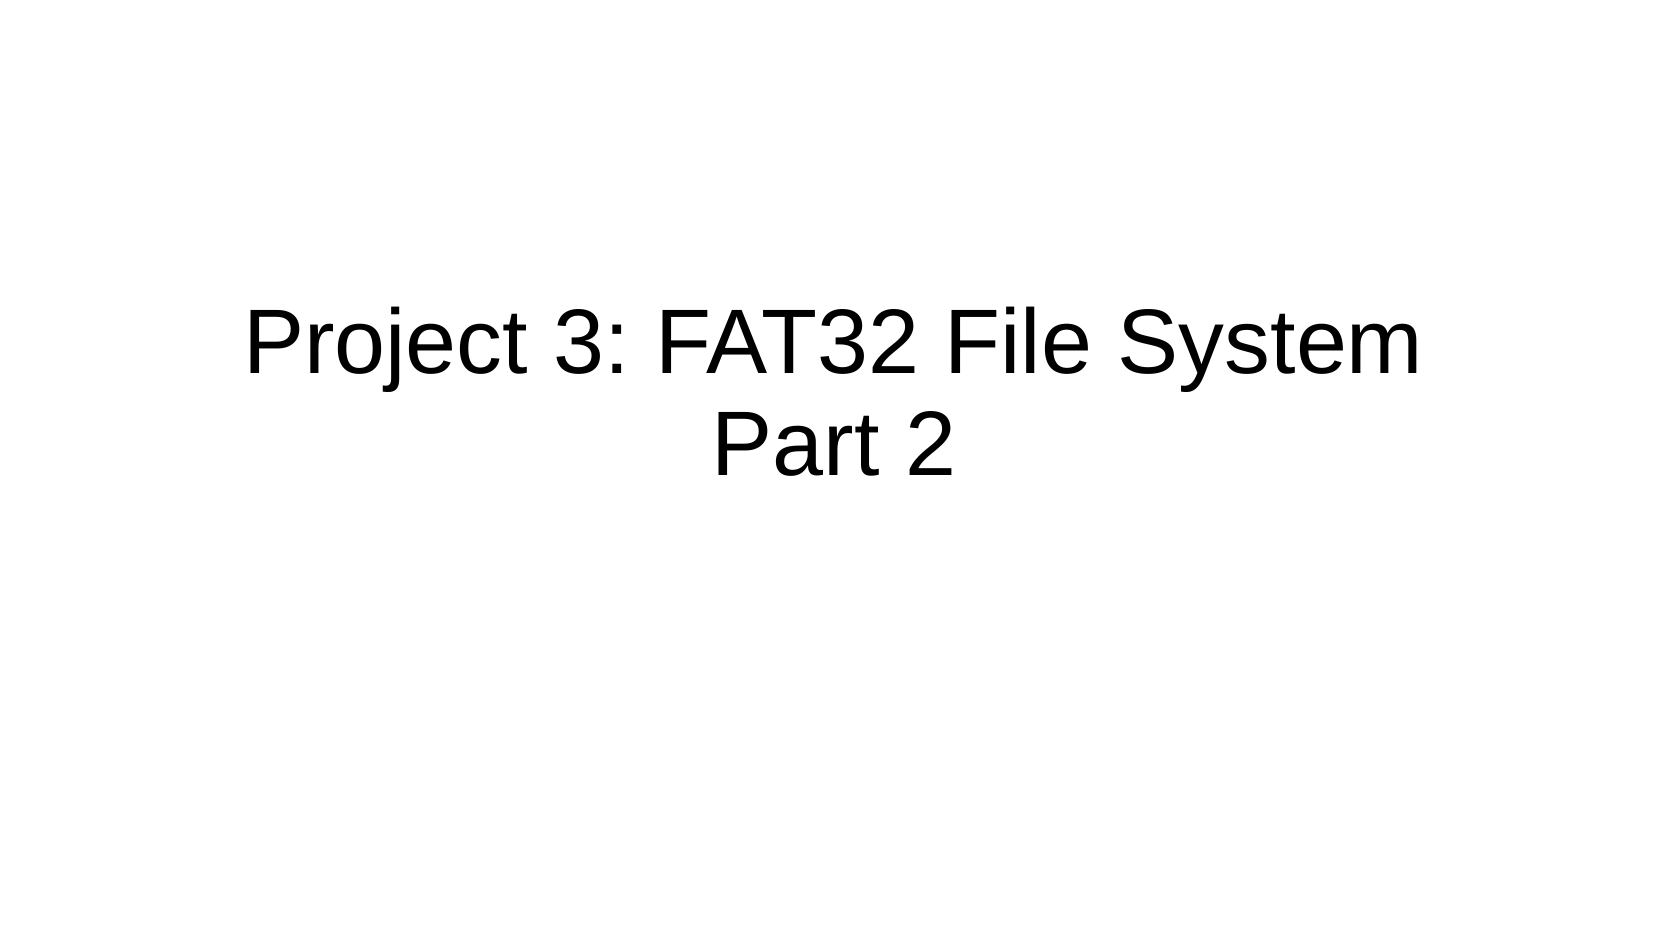

# Project 3: FAT32 File System Part 2